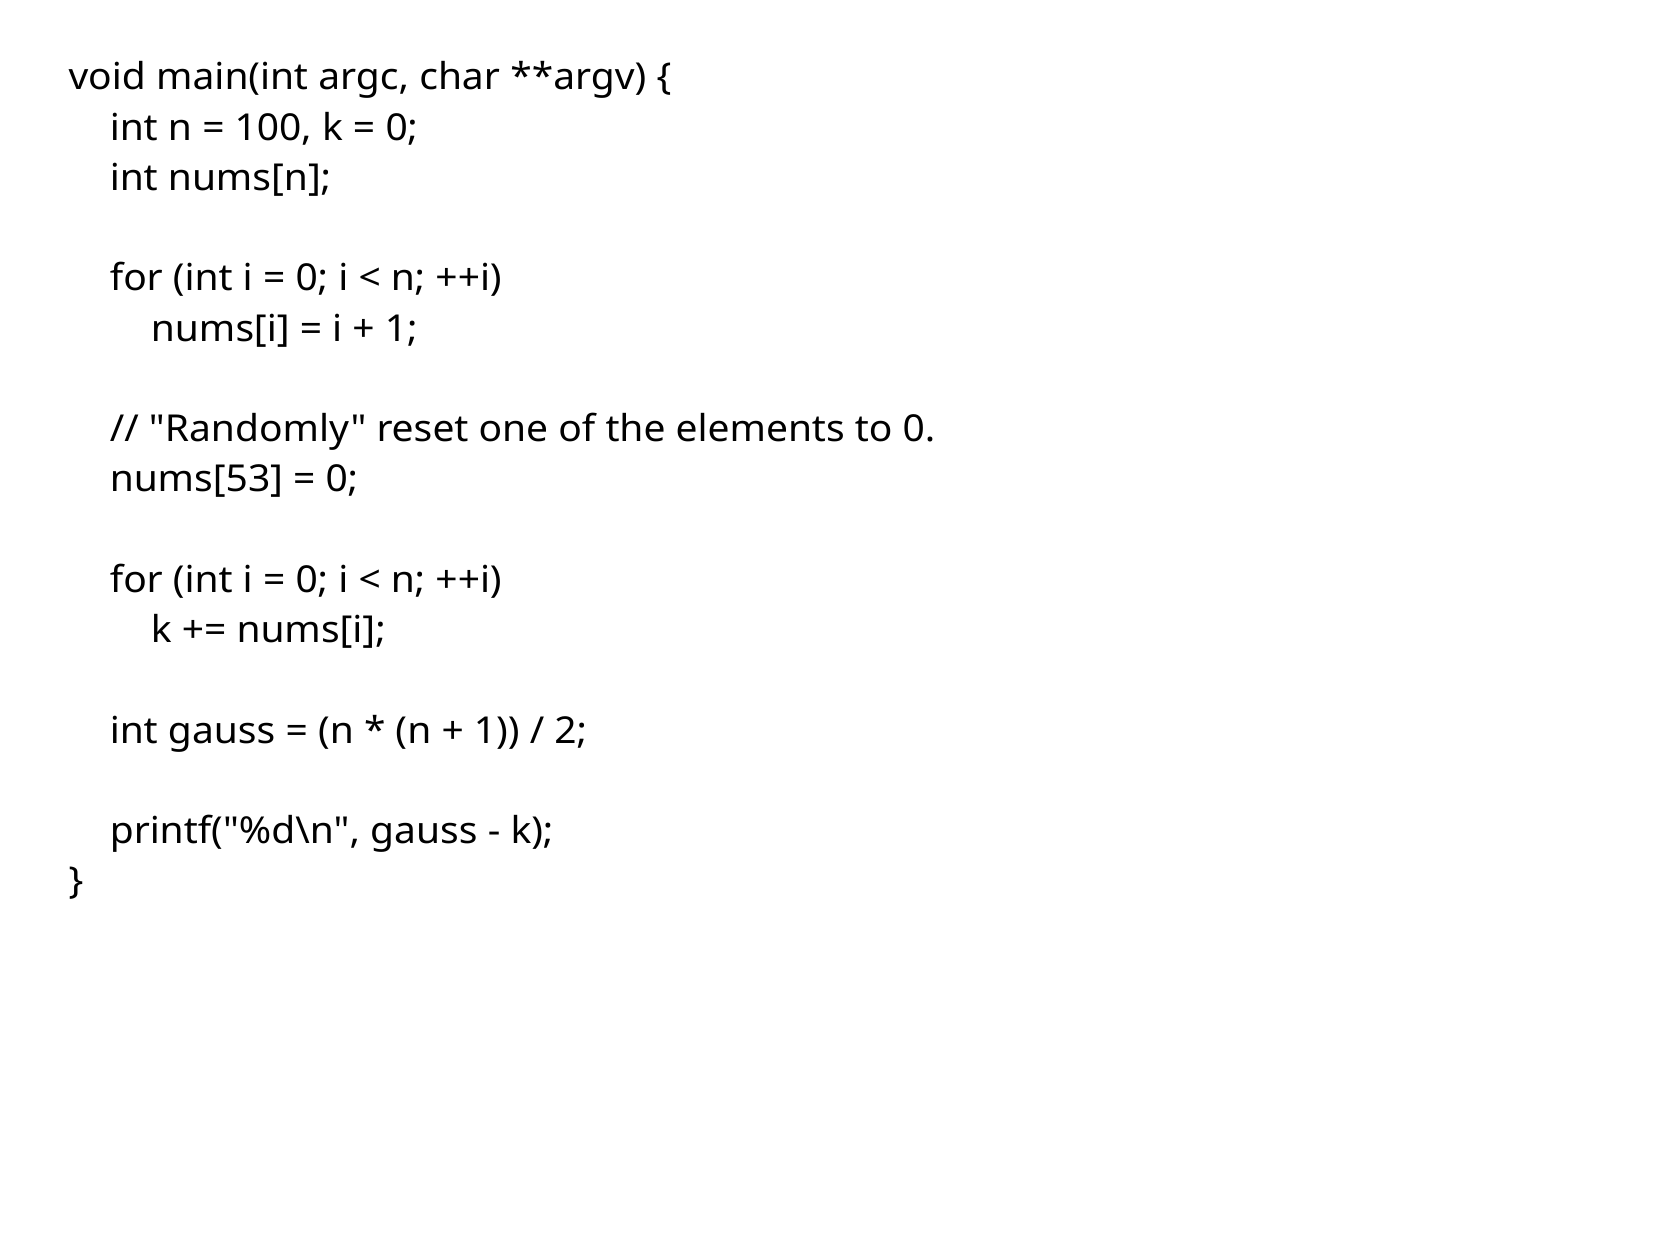

void main(int argc, char **argv) {
 int n = 100, k = 0;
 int nums[n];
 for (int i = 0; i < n; ++i)
 nums[i] = i + 1;
 // "Randomly" reset one of the elements to 0.
 nums[53] = 0;
 for (int i = 0; i < n; ++i)
 k += nums[i];
 int gauss = (n * (n + 1)) / 2;
 printf("%d\n", gauss - k);
}